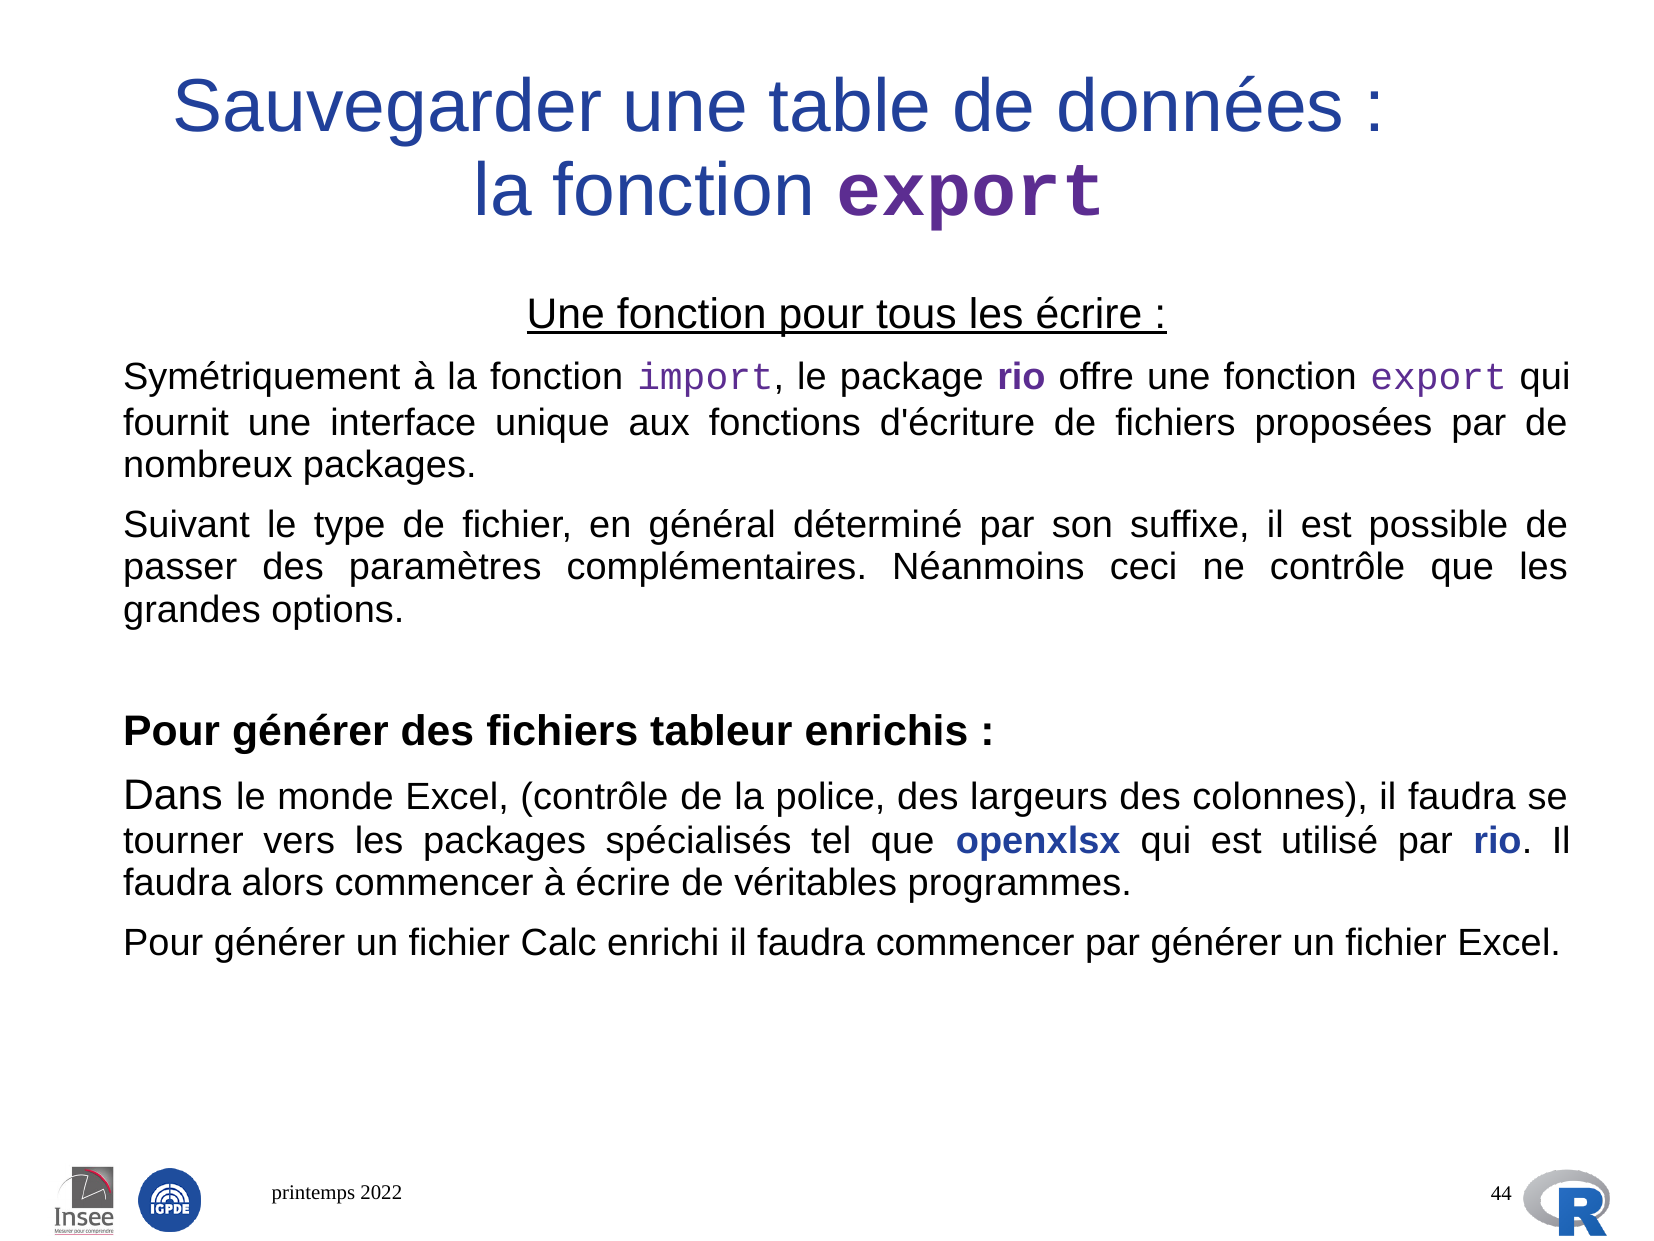

# Sauvegarder une table de données : la fonction export
Une fonction pour tous les écrire :
Symétriquement à la fonction import, le package rio offre une fonction export qui fournit une interface unique aux fonctions d'écriture de fichiers proposées par de nombreux packages.
Suivant le type de fichier, en général déterminé par son suffixe, il est possible de passer des paramètres complémentaires. Néanmoins ceci ne contrôle que les grandes options.
Pour générer des fichiers tableur enrichis :
Dans le monde Excel, (contrôle de la police, des largeurs des colonnes), il faudra se tourner vers les packages spécialisés tel que openxlsx qui est utilisé par rio. Il faudra alors commencer à écrire de véritables programmes.
Pour générer un fichier Calc enrichi il faudra commencer par générer un fichier Excel.
printemps 2022
44